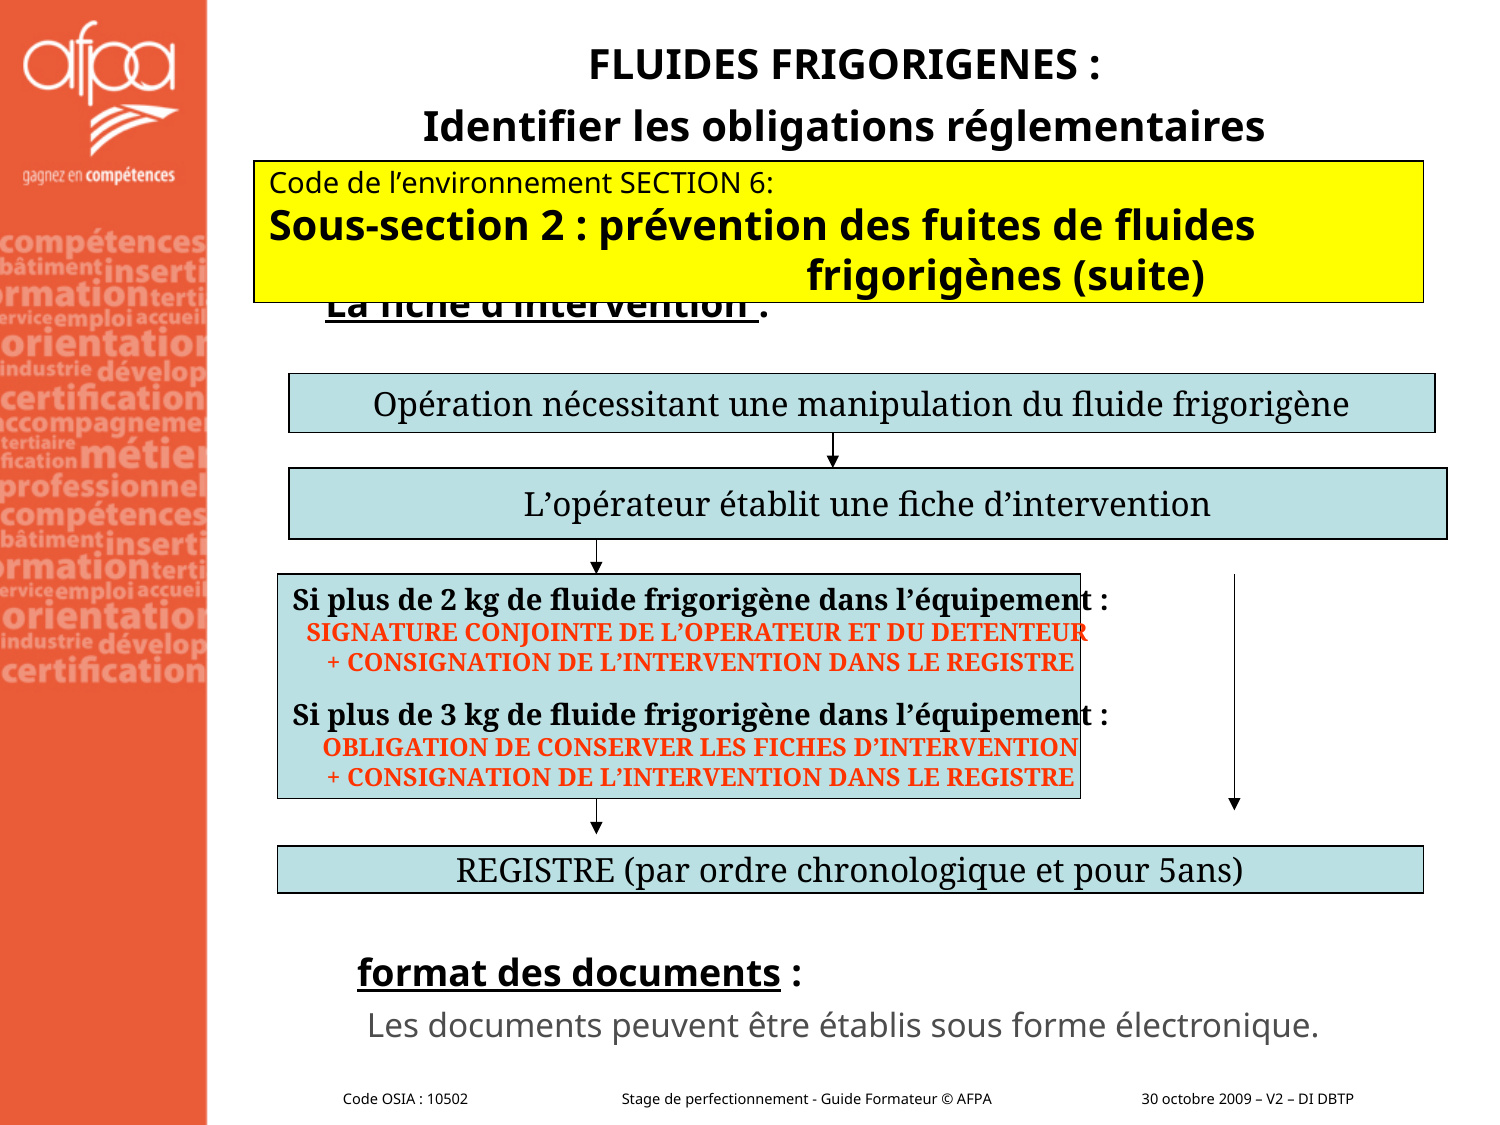

FLUIDES FRIGORIGENES :
Identifier les obligations réglementaires
Code de l’environnement SECTION 6:
Sous-section 2 : prévention des fuites de fluides
 frigorigènes (suite)
# La fiche d’intervention : format des documents : Les documents peuvent être établis sous forme électronique.
Opération nécessitant une manipulation du fluide frigorigène
L’opérateur établit une fiche d’intervention
Si plus de 2 kg de fluide frigorigène dans l’équipement :
SIGNATURE CONJOINTE DE L’OPERATEUR ET DU DETENTEUR
+ CONSIGNATION DE L’INTERVENTION DANS LE REGISTRE
Si plus de 3 kg de fluide frigorigène dans l’équipement :
OBLIGATION DE CONSERVER LES FICHES D’INTERVENTION
+ CONSIGNATION DE L’INTERVENTION DANS LE REGISTRE
REGISTRE (par ordre chronologique et pour 5ans)